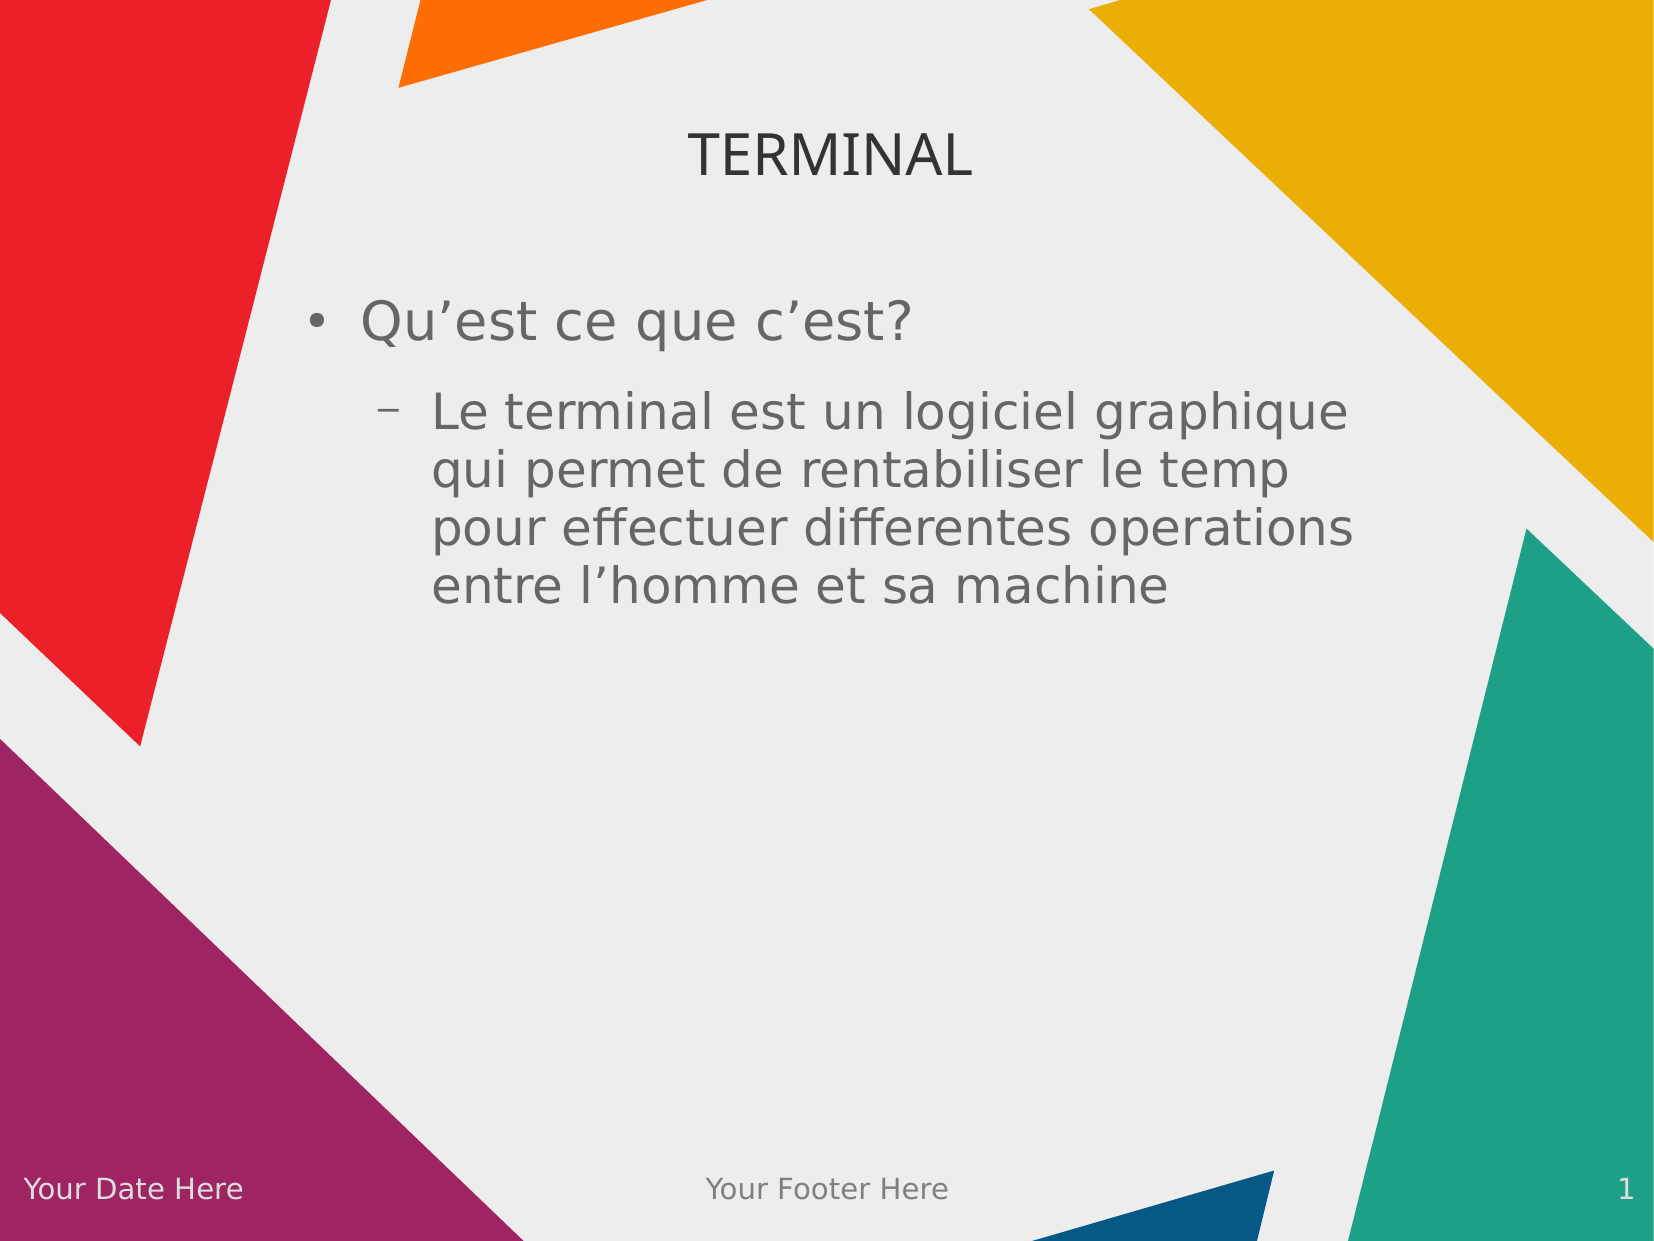

# TERMINAL
Qu’est ce que c’est?
Le terminal est un logiciel graphique qui permet de rentabiliser le temp pour effectuer differentes operations entre l’homme et sa machine
Your Date Here
Your Footer Here
1